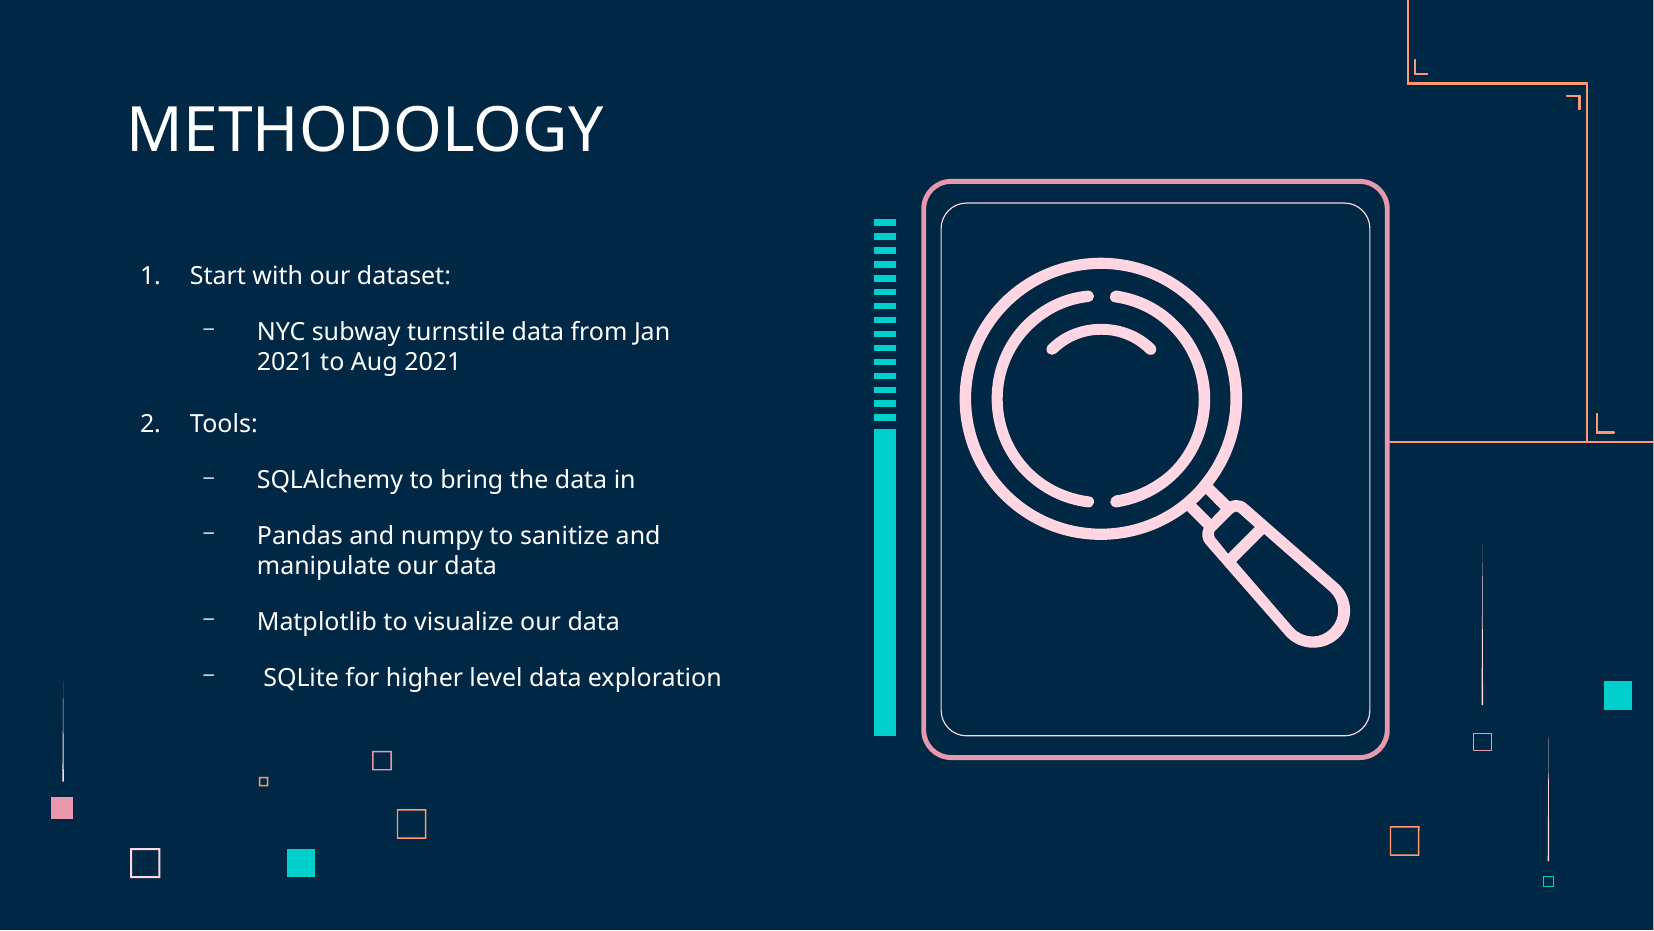

METHODOLOGY
# Start with our dataset:
NYC subway turnstile data from Jan 2021 to Aug 2021
Tools:
SQLAlchemy to bring the data in
Pandas and numpy to sanitize and manipulate our data
Matplotlib to visualize our data
 SQLite for higher level data exploration